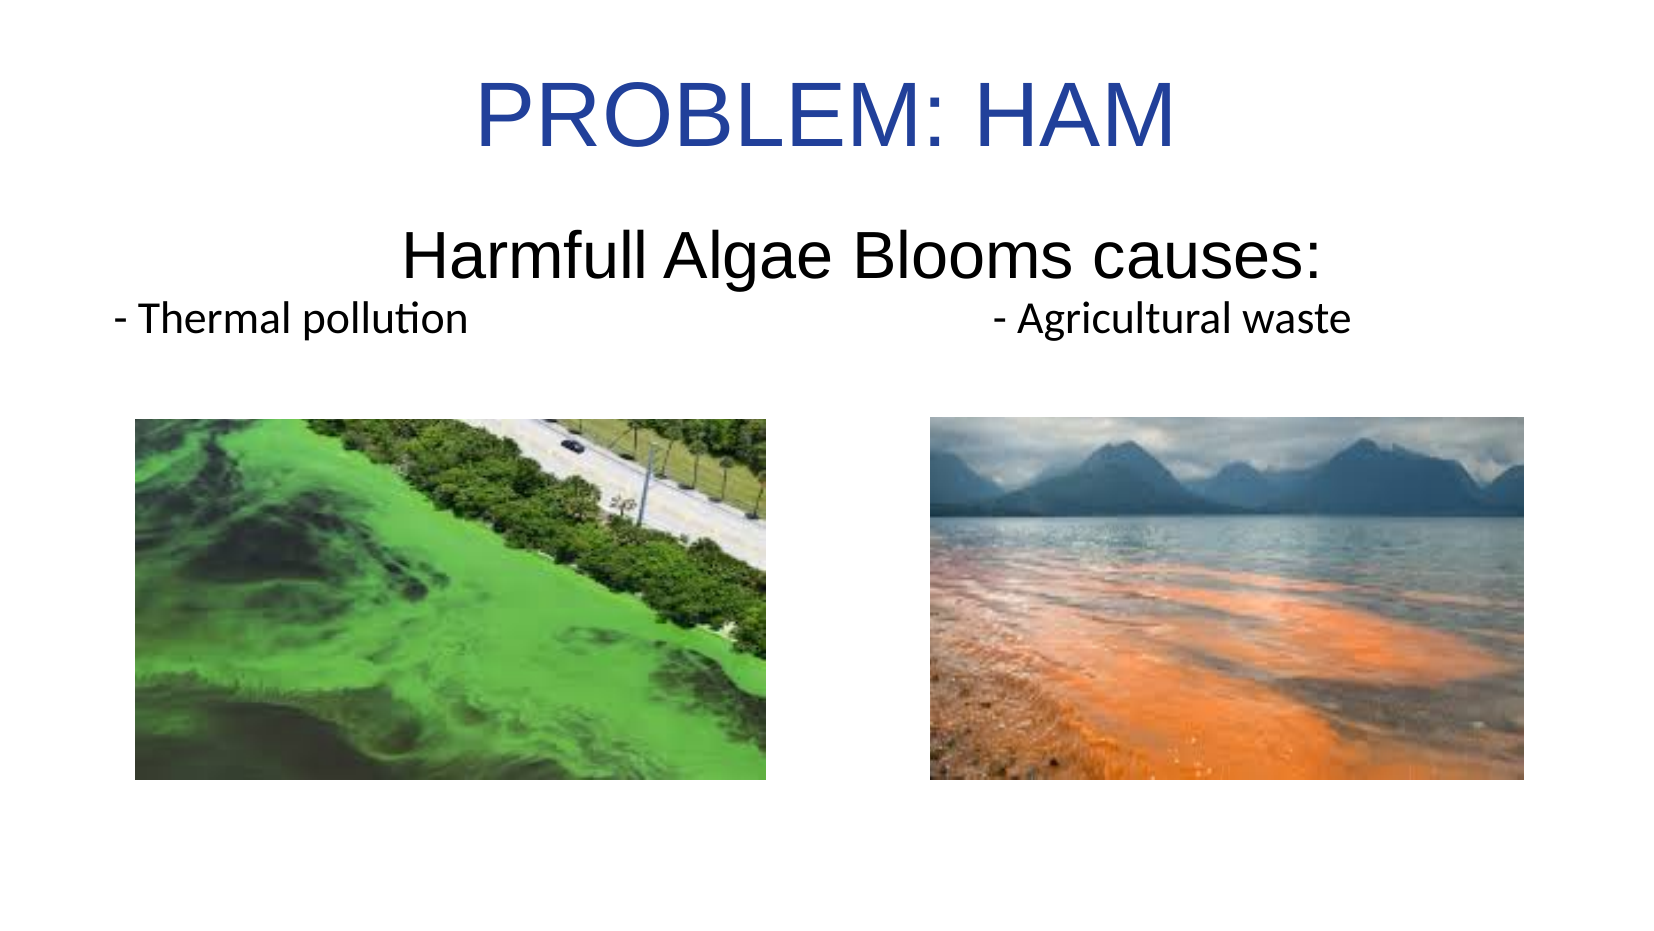

# PROBLEM: HAM
Harmfull Algae Blooms causes:
 - Thermal pollution							 - Agricultural waste